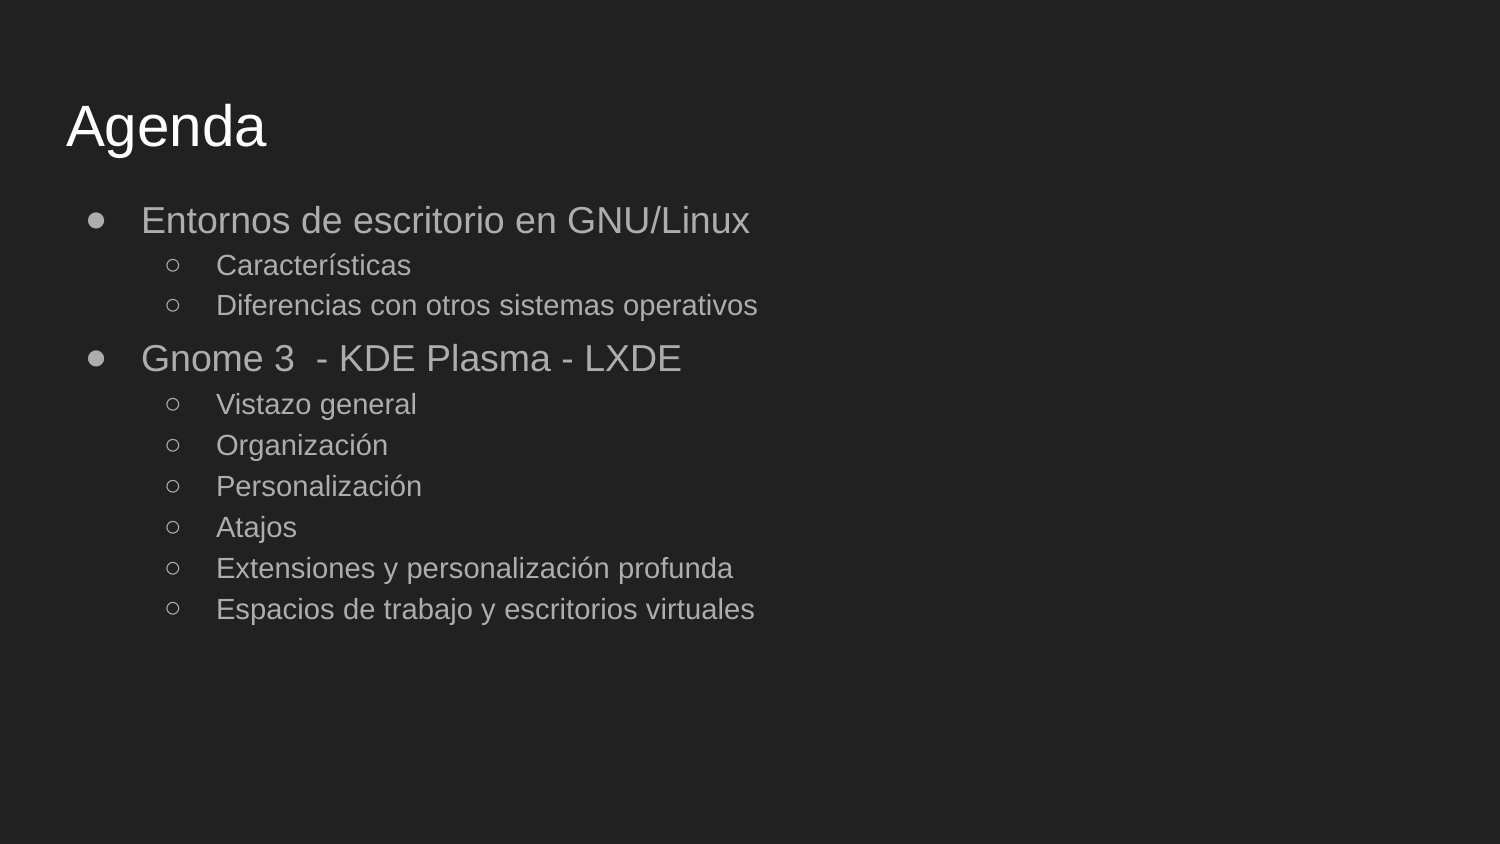

# Agenda
Entornos de escritorio en GNU/Linux
Características
Diferencias con otros sistemas operativos
Gnome 3 - KDE Plasma - LXDE
Vistazo general
Organización
Personalización
Atajos
Extensiones y personalización profunda
Espacios de trabajo y escritorios virtuales